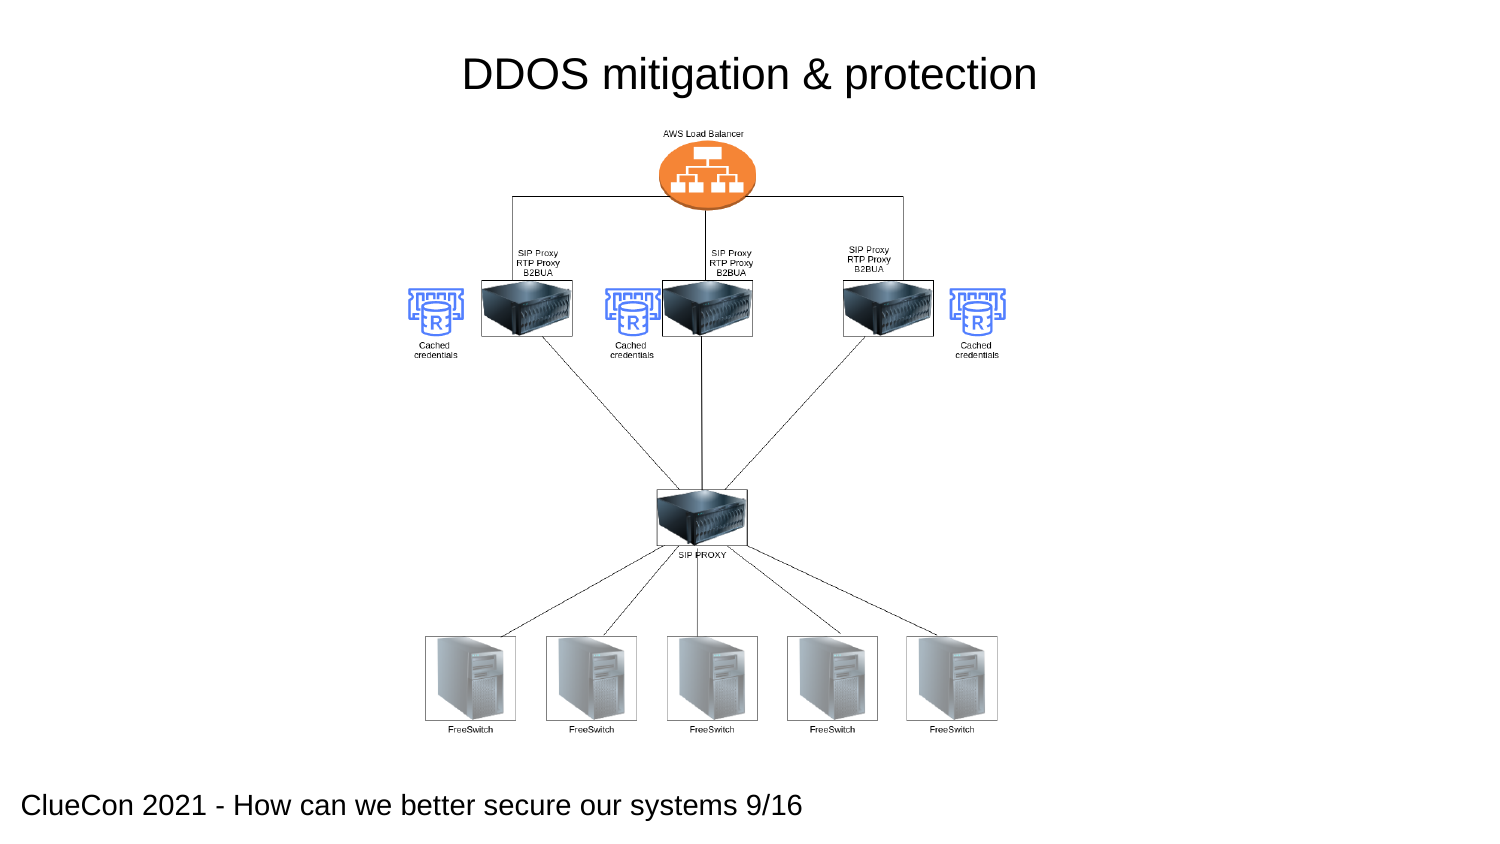

# DDOS mitigation & protection
ClueCon 2021 - How can we better secure our systems 9/16